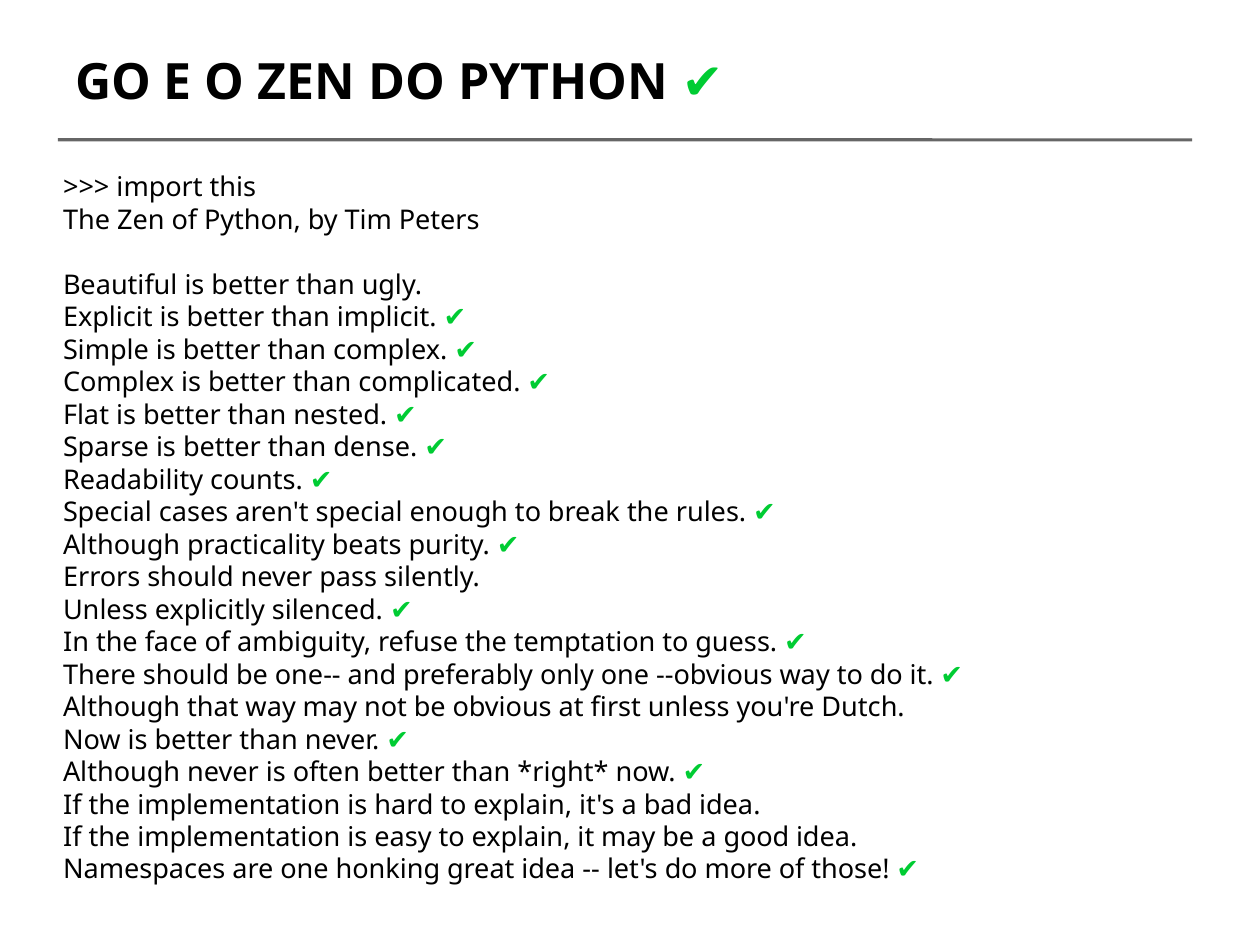

# GO E O ZEN DO PYTHON ✔
>>> import this
The Zen of Python, by Tim Peters
Beautiful is better than ugly.
Explicit is better than implicit. ✔
Simple is better than complex. ✔
Complex is better than complicated. ✔
Flat is better than nested. ✔
Sparse is better than dense. ✔
Readability counts. ✔
Special cases aren't special enough to break the rules. ✔
Although practicality beats purity. ✔
Errors should never pass silently.
Unless explicitly silenced. ✔
In the face of ambiguity, refuse the temptation to guess. ✔
There should be one-- and preferably only one --obvious way to do it. ✔
Although that way may not be obvious at first unless you're Dutch.
Now is better than never. ✔
Although never is often better than *right* now. ✔
If the implementation is hard to explain, it's a bad idea.
If the implementation is easy to explain, it may be a good idea.
Namespaces are one honking great idea -- let's do more of those! ✔